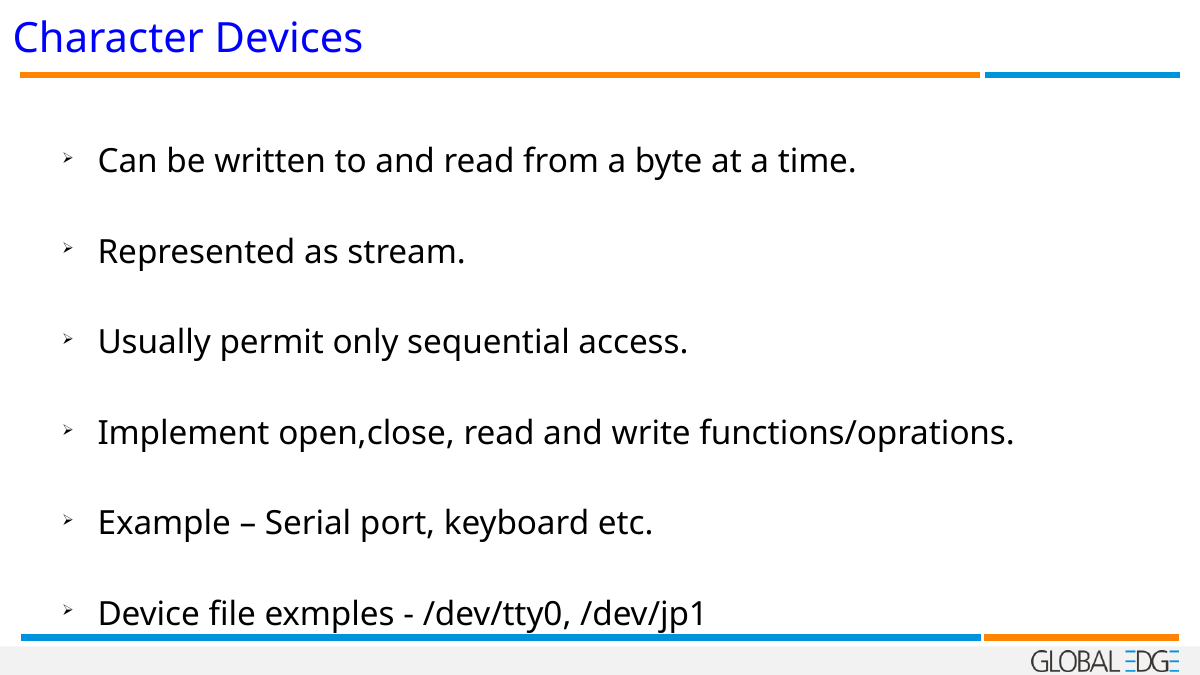

# Character Devices
Can be written to and read from a byte at a time.
Represented as stream.
Usually permit only sequential access.
Implement open,close, read and write functions/oprations.
Example – Serial port, keyboard etc.
Device file exmples - /dev/tty0, /dev/jp1